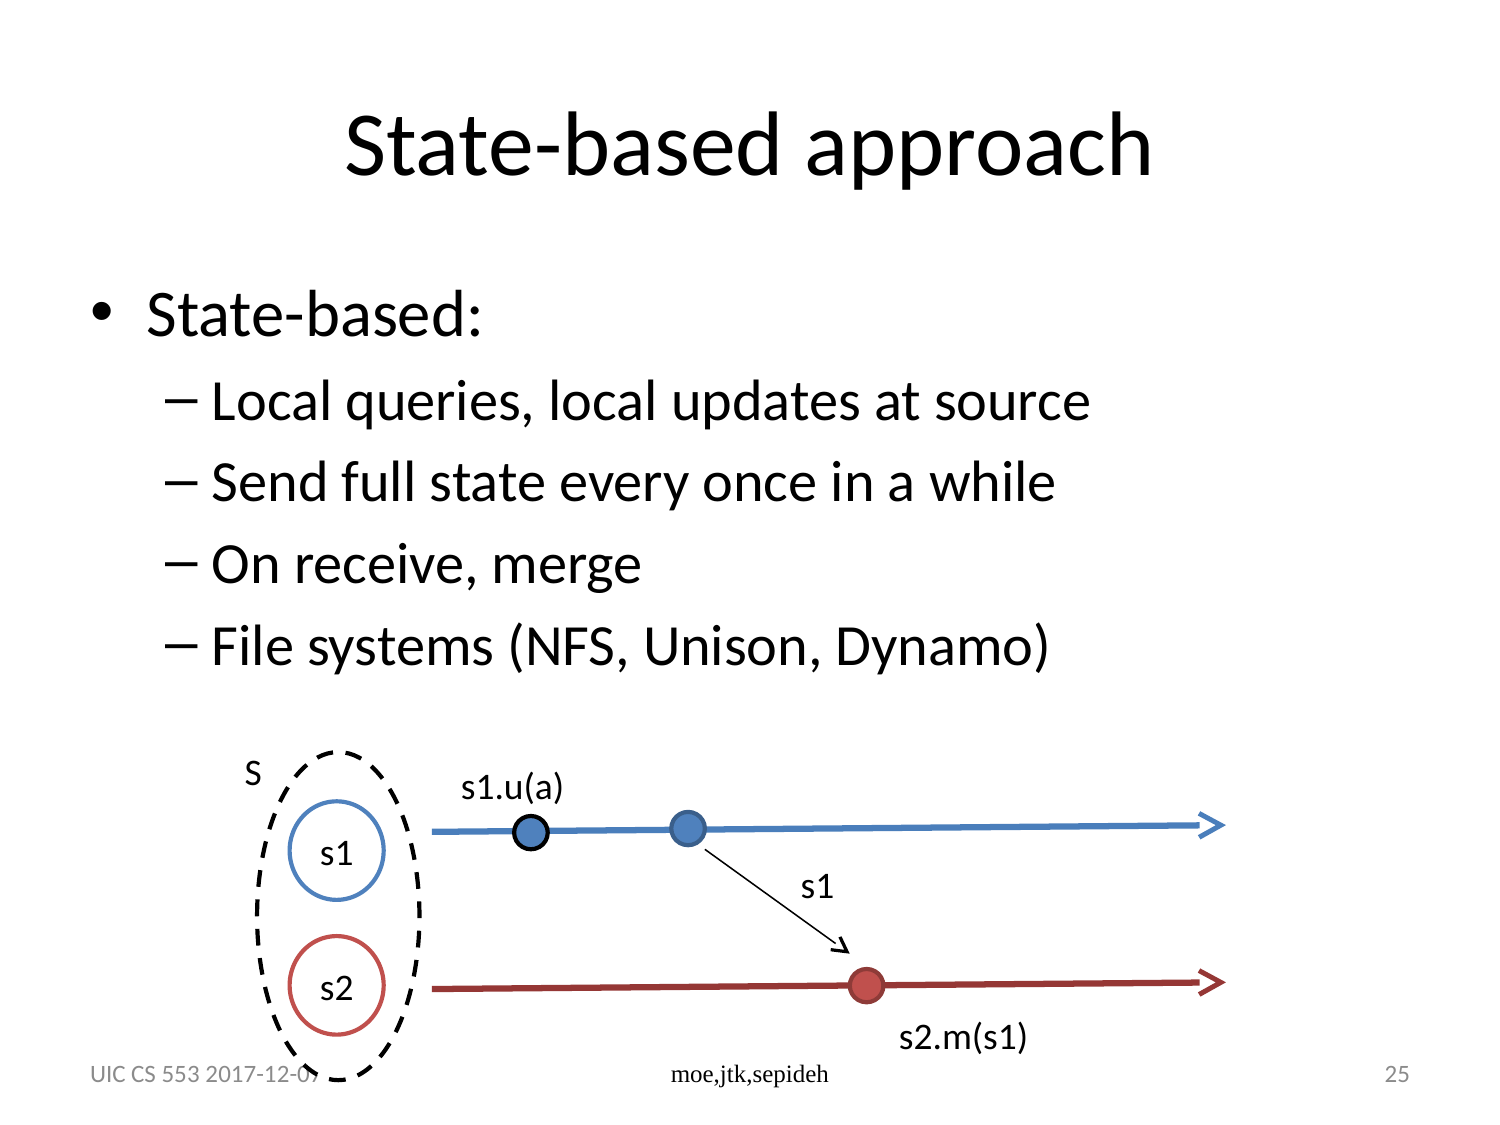

# State-based approach
State-based:
Local queries, local updates at source
Send full state every once in a while
On receive, merge
File systems (NFS, Unison, Dynamo)
S
s1
s2
s1.u(a)
s1
s2.m(s1)
UIC CS 553 2017-12-07
moe,jtk,sepideh
25